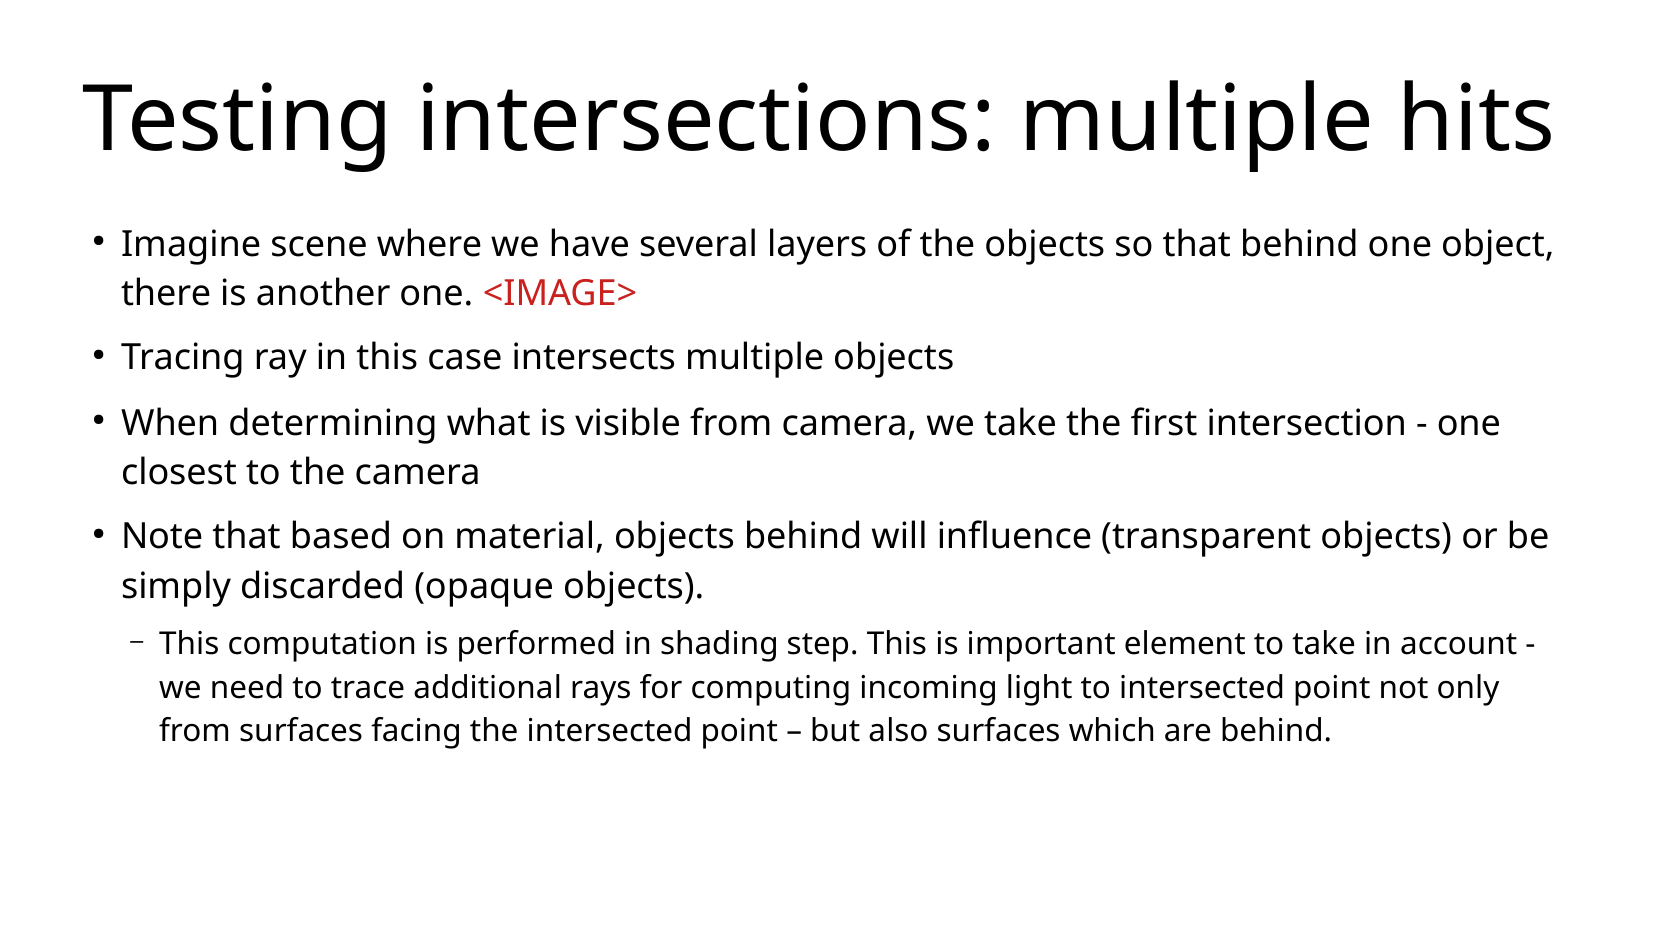

# Testing intersections: multiple hits
Imagine scene where we have several layers of the objects so that behind one object, there is another one. <IMAGE>
Tracing ray in this case intersects multiple objects
When determining what is visible from camera, we take the first intersection - one closest to the camera
Note that based on material, objects behind will influence (transparent objects) or be simply discarded (opaque objects).
This computation is performed in shading step. This is important element to take in account - we need to trace additional rays for computing incoming light to intersected point not only from surfaces facing the intersected point – but also surfaces which are behind.